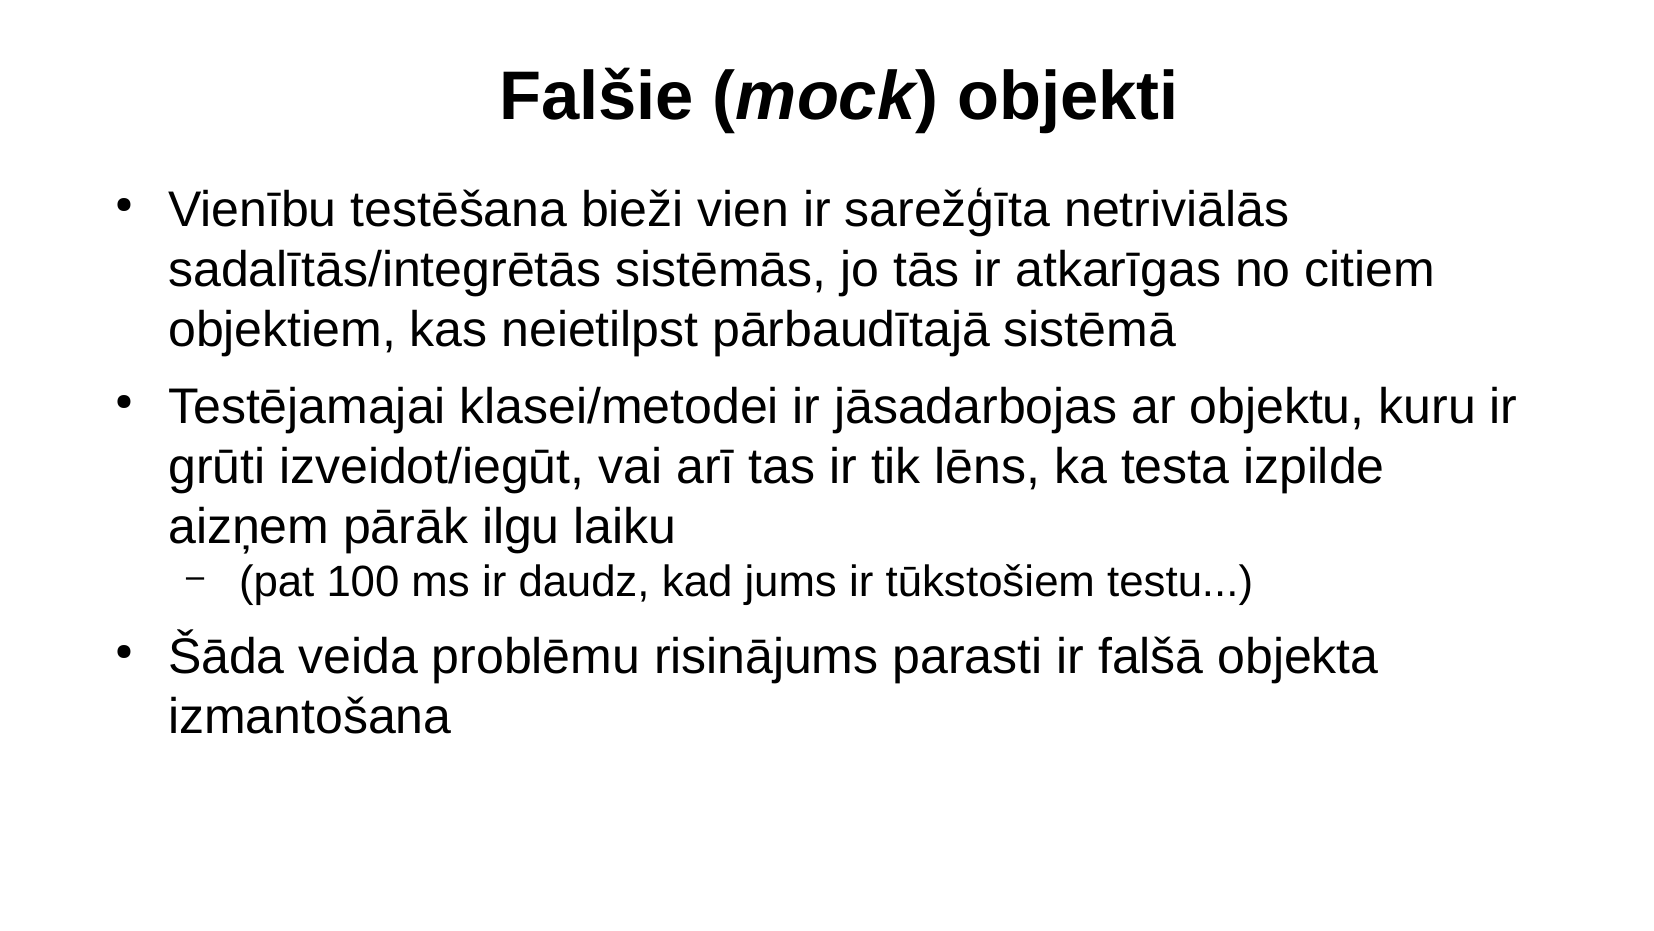

# Falšie (mock) objekti
Vienību testēšana bieži vien ir sarežģīta netriviālās sadalītās/integrētās sistēmās, jo tās ir atkarīgas no citiem objektiem, kas neietilpst pārbaudītajā sistēmā
Testējamajai klasei/metodei ir jāsadarbojas ar objektu, kuru ir grūti izveidot/iegūt, vai arī tas ir tik lēns, ka testa izpilde aizņem pārāk ilgu laiku
(pat 100 ms ir daudz, kad jums ir tūkstošiem testu...)
Šāda veida problēmu risinājums parasti ir falšā objekta izmantošana